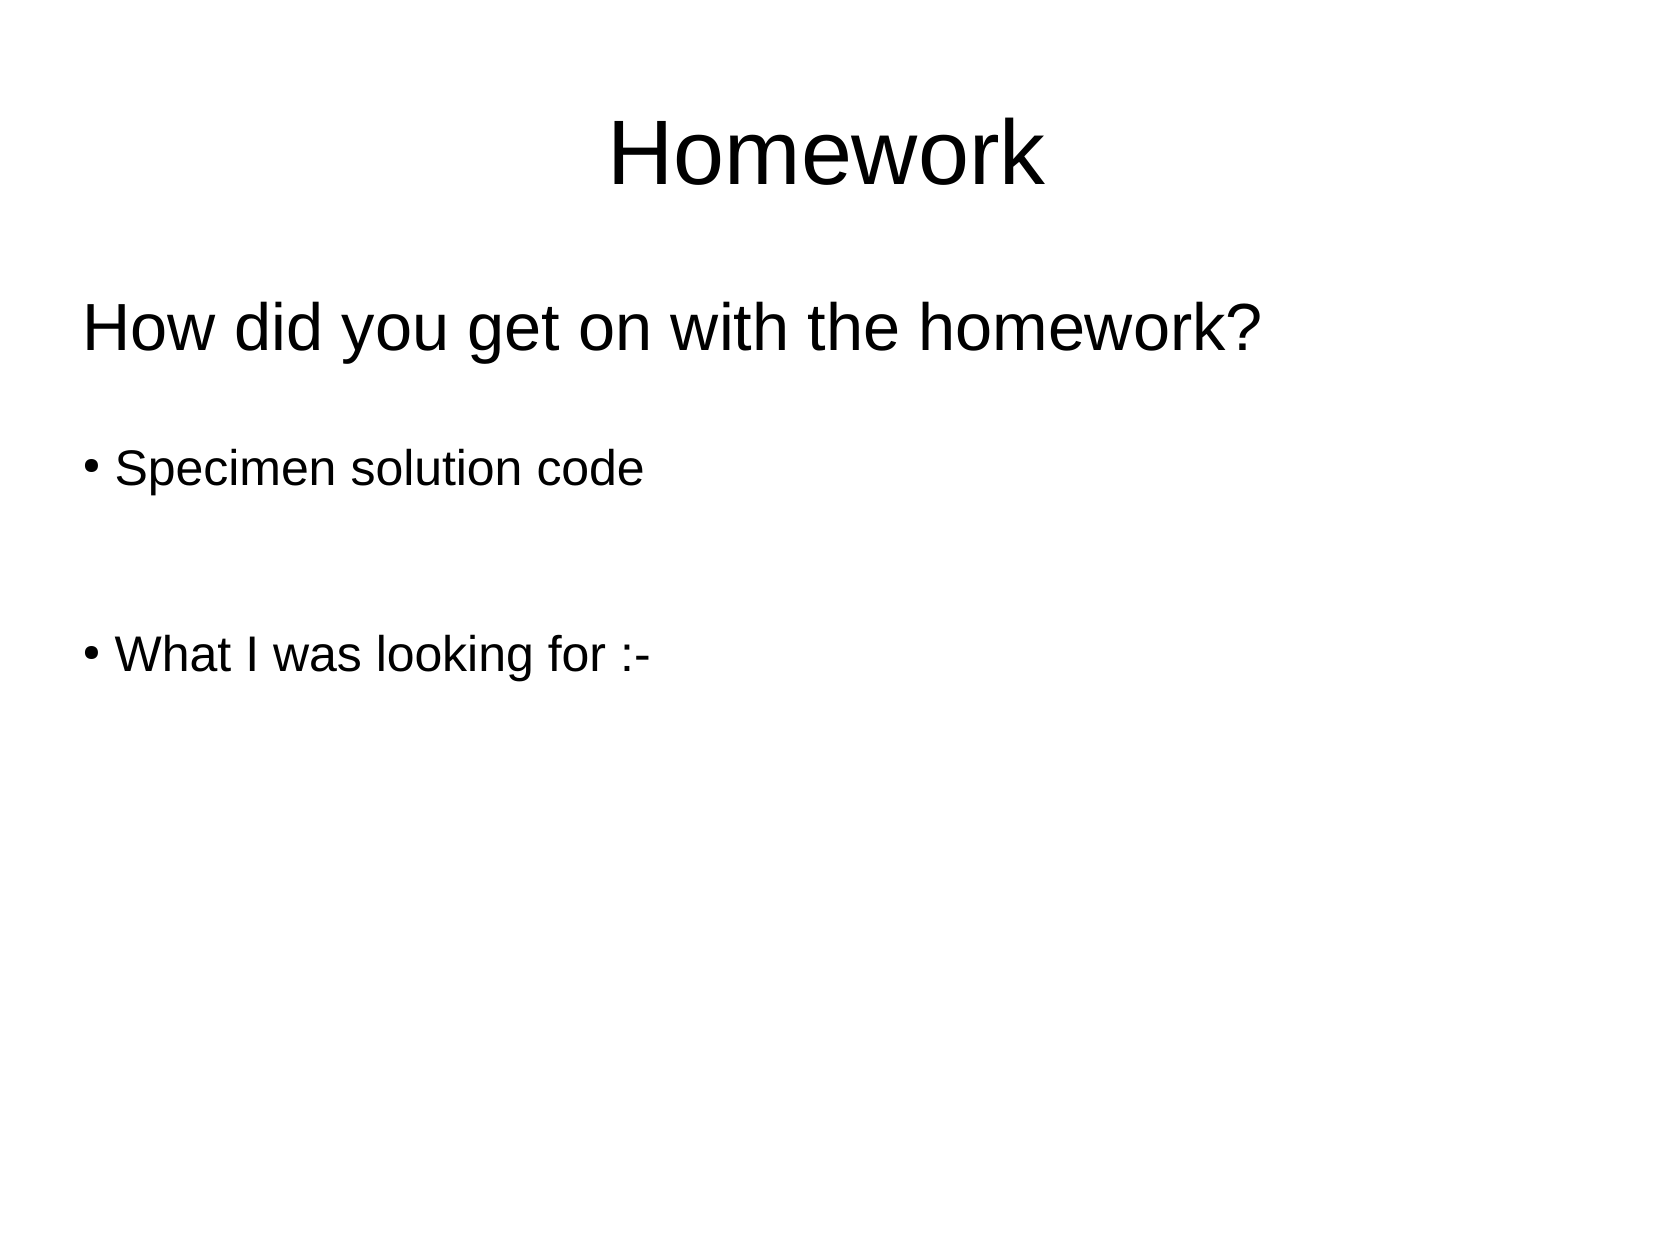

# Homework
How did you get on with the homework?
 Specimen solution code
 What I was looking for :-